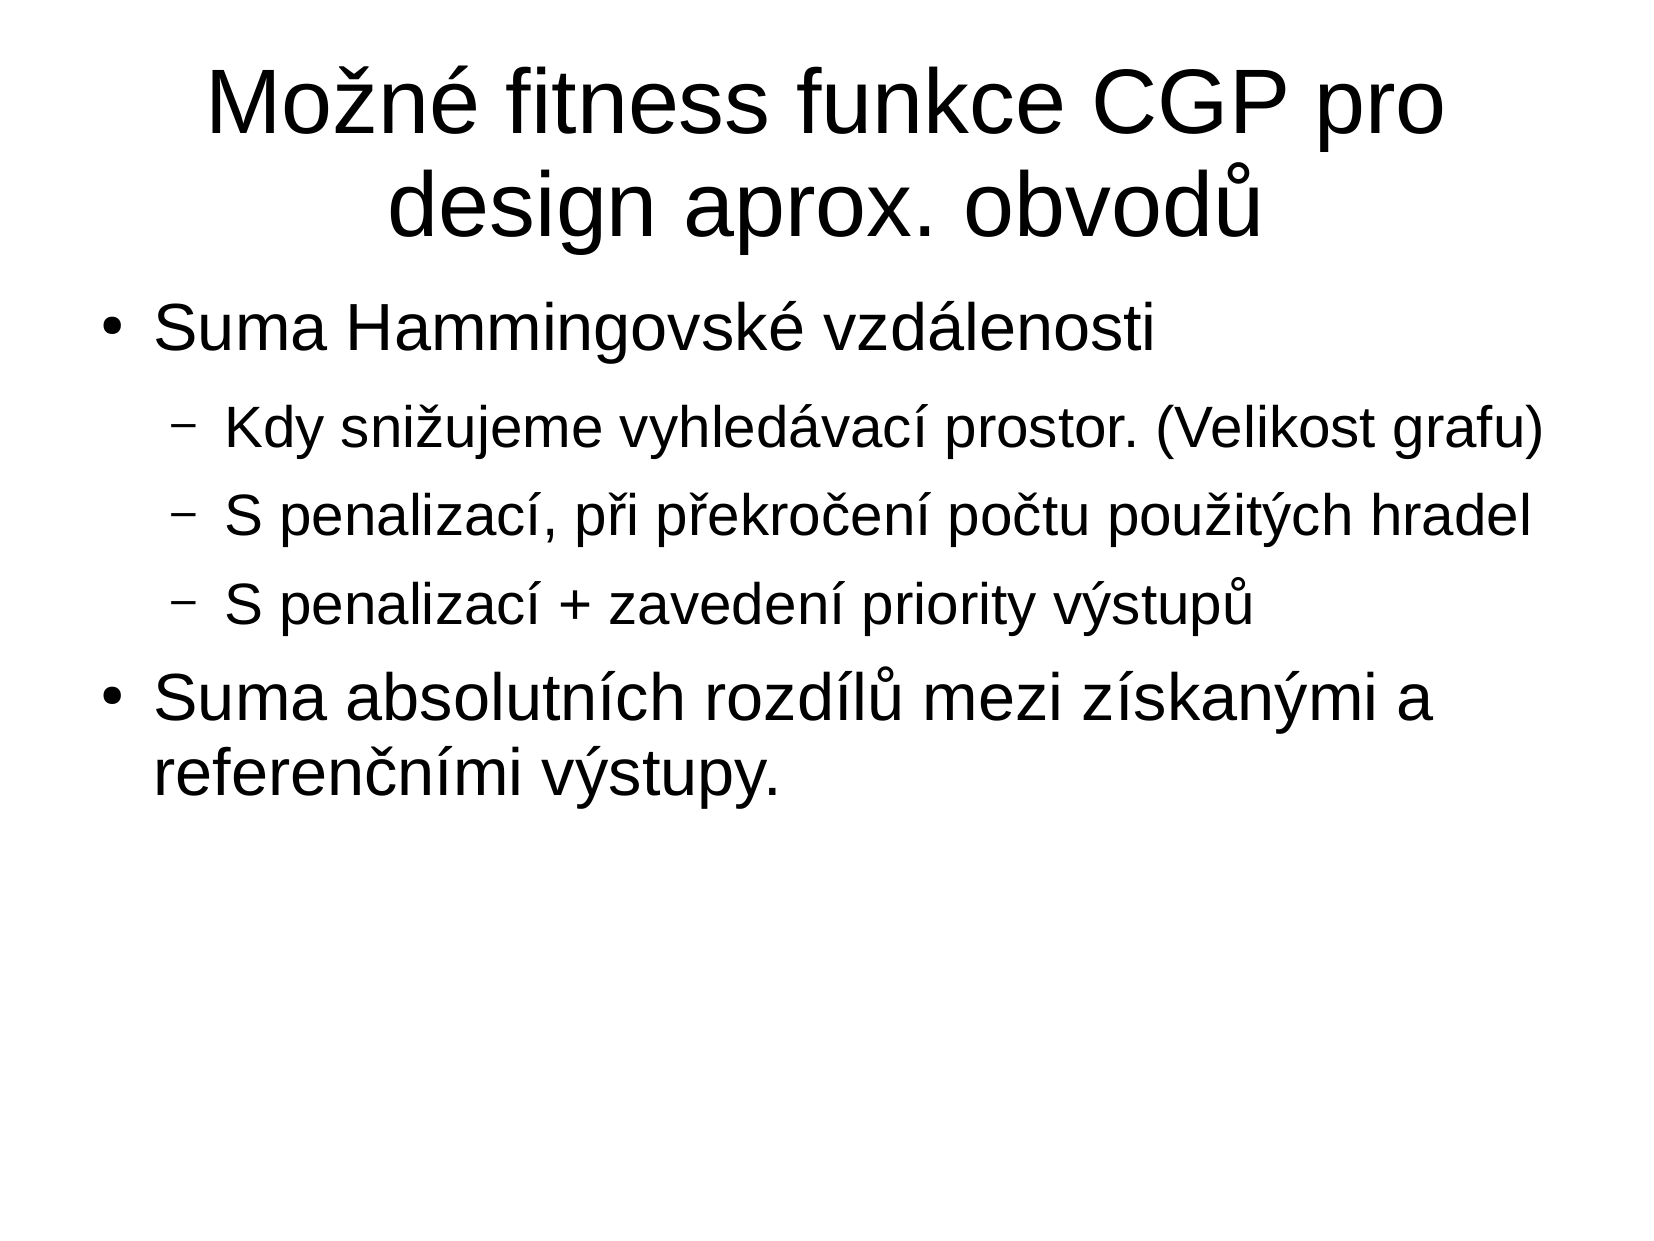

# Možné fitness funkce CGP pro design aprox. obvodů
Suma Hammingovské vzdálenosti
Kdy snižujeme vyhledávací prostor. (Velikost grafu)
S penalizací, při překročení počtu použitých hradel
S penalizací + zavedení priority výstupů
Suma absolutních rozdílů mezi získanými a referenčními výstupy.